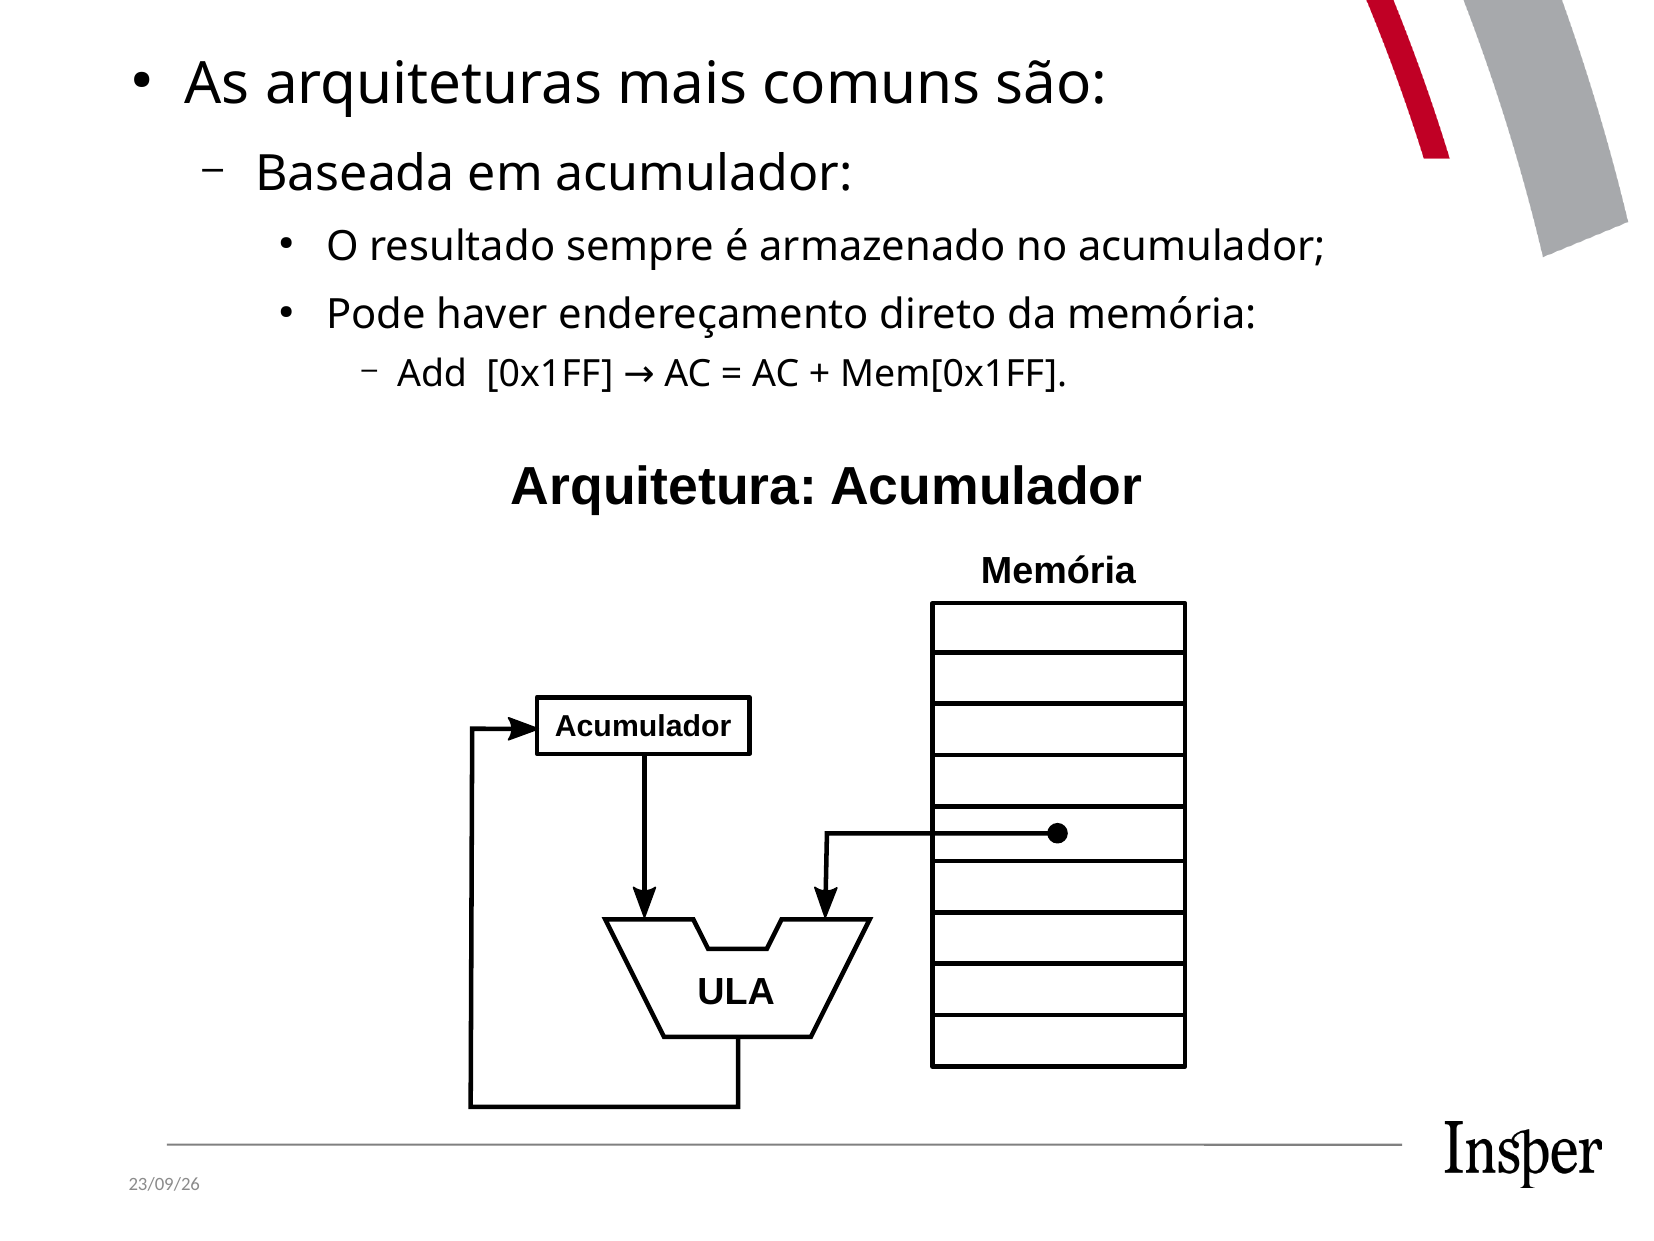

# As arquiteturas mais comuns são:
Baseada em acumulador:
O resultado sempre é armazenado no acumulador;
Pode haver endereçamento direto da memória:
Add [0x1FF] → AC = AC + Mem[0x1FF].